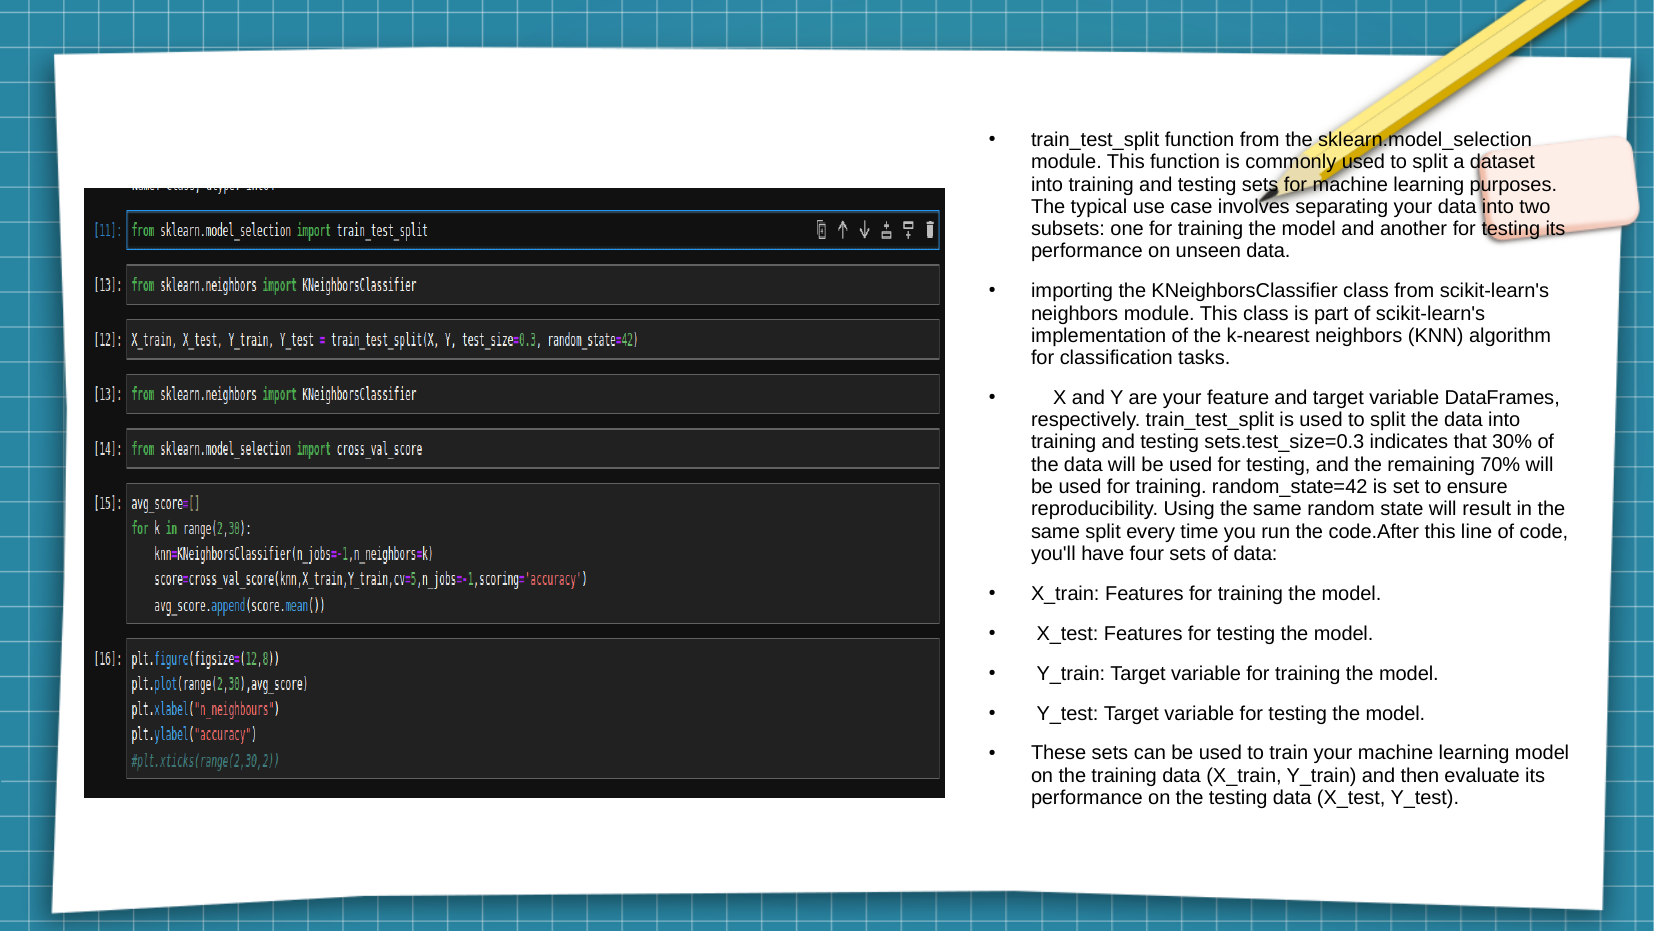

# train_test_split function from the sklearn.model_selection module. This function is commonly used to split a dataset into training and testing sets for machine learning purposes. The typical use case involves separating your data into two subsets: one for training the model and another for testing its performance on unseen data.
importing the KNeighborsClassifier class from scikit-learn's neighbors module. This class is part of scikit-learn's implementation of the k-nearest neighbors (KNN) algorithm for classification tasks.
 X and Y are your feature and target variable DataFrames, respectively. train_test_split is used to split the data into training and testing sets.test_size=0.3 indicates that 30% of the data will be used for testing, and the remaining 70% will be used for training. random_state=42 is set to ensure reproducibility. Using the same random state will result in the same split every time you run the code.After this line of code, you'll have four sets of data:
X_train: Features for training the model.
 X_test: Features for testing the model.
 Y_train: Target variable for training the model.
 Y_test: Target variable for testing the model.
These sets can be used to train your machine learning model on the training data (X_train, Y_train) and then evaluate its performance on the testing data (X_test, Y_test).